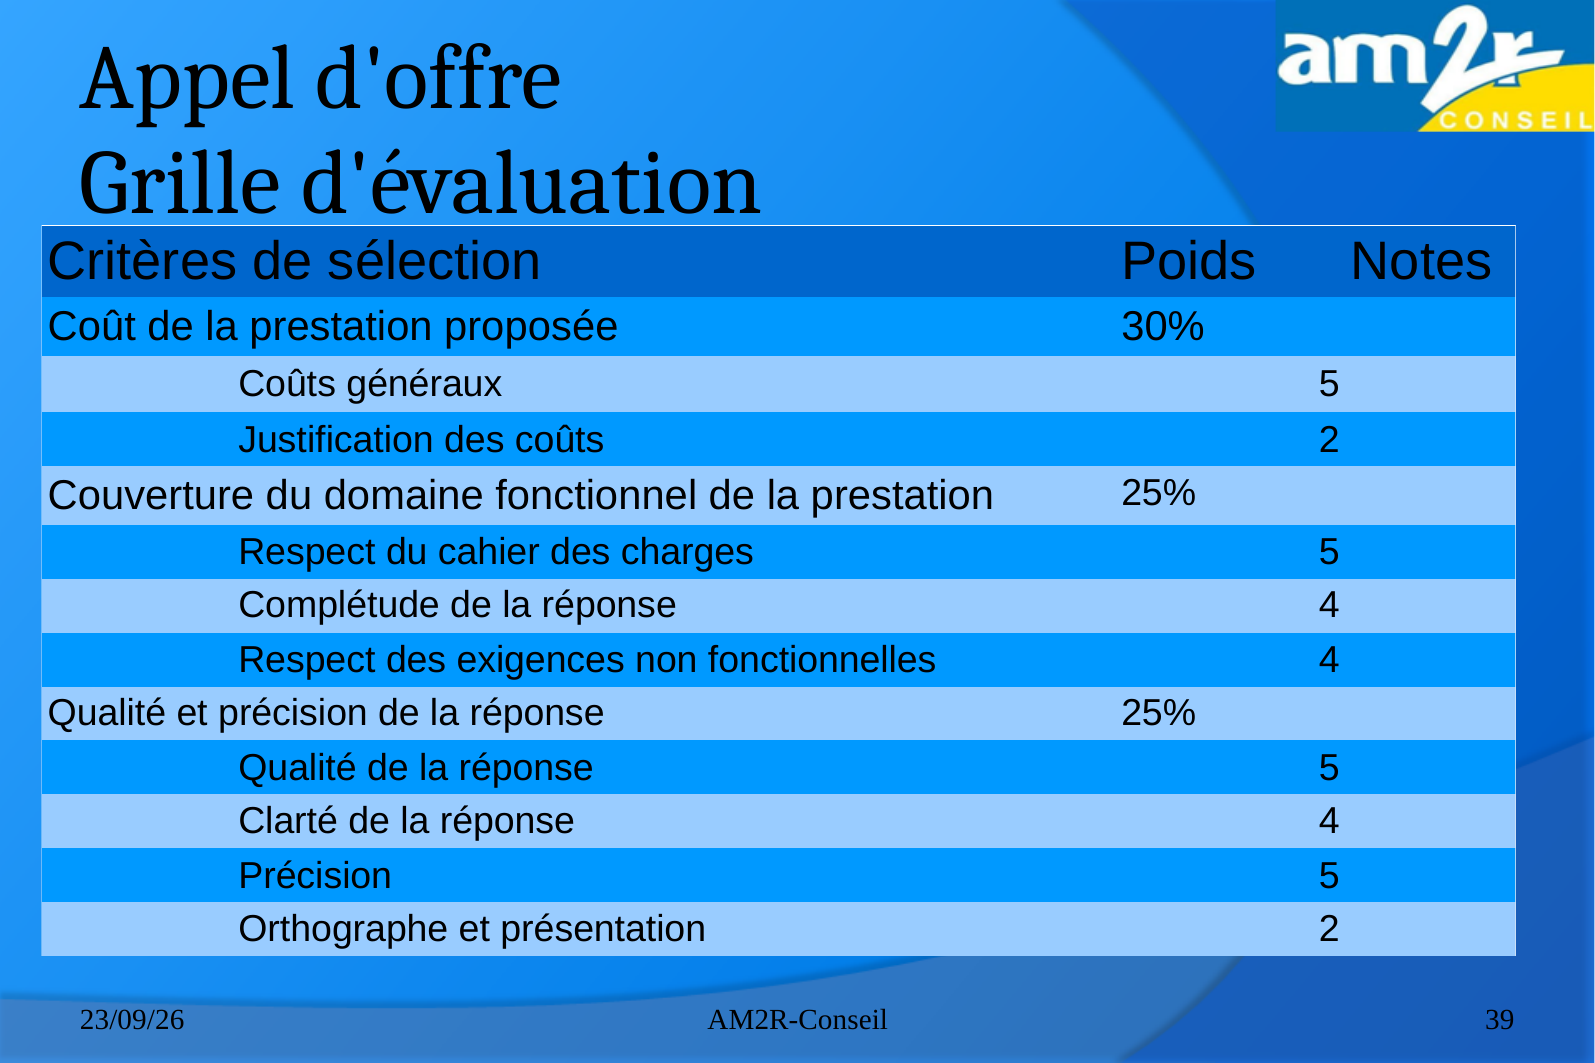

# Appel d'offre Grille d'évaluation
AM2R-Conseil
39